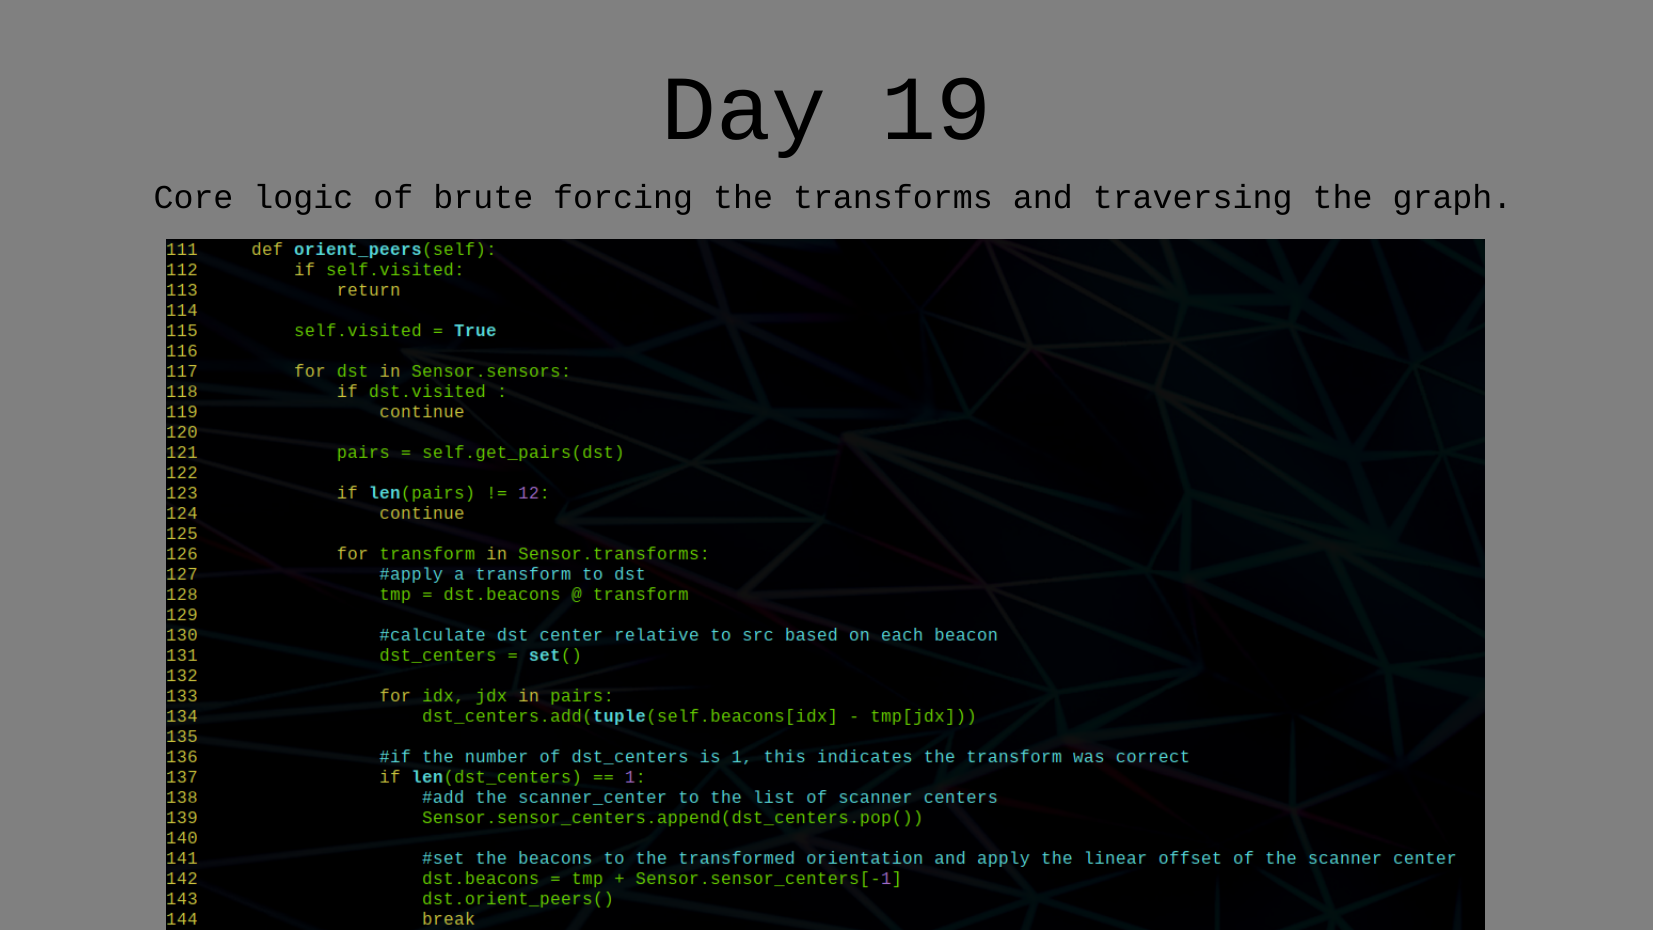

# Day 19
Core logic of brute forcing the transforms and traversing the graph.